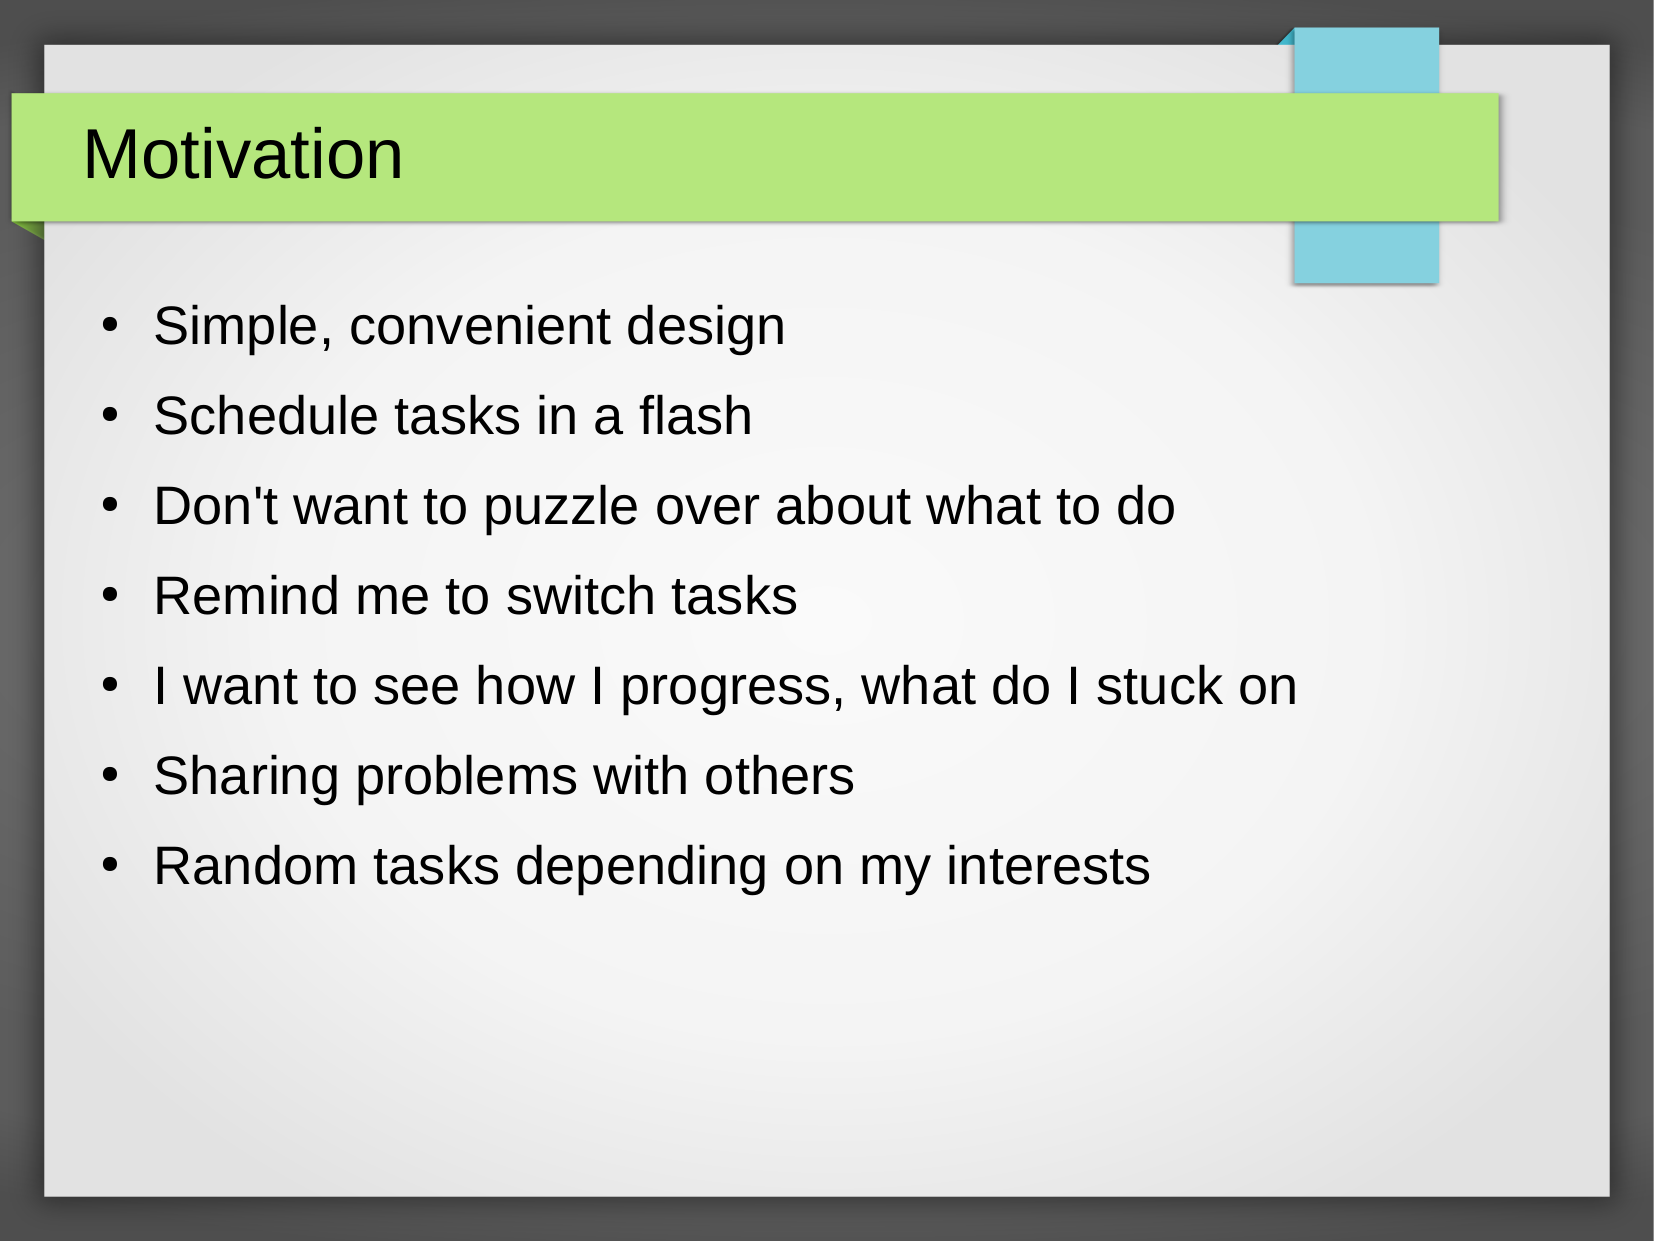

# Motivation
Simple, convenient design
Schedule tasks in a flash
Don't want to puzzle over about what to do
Remind me to switch tasks
I want to see how I progress, what do I stuck on
Sharing problems with others
Random tasks depending on my interests